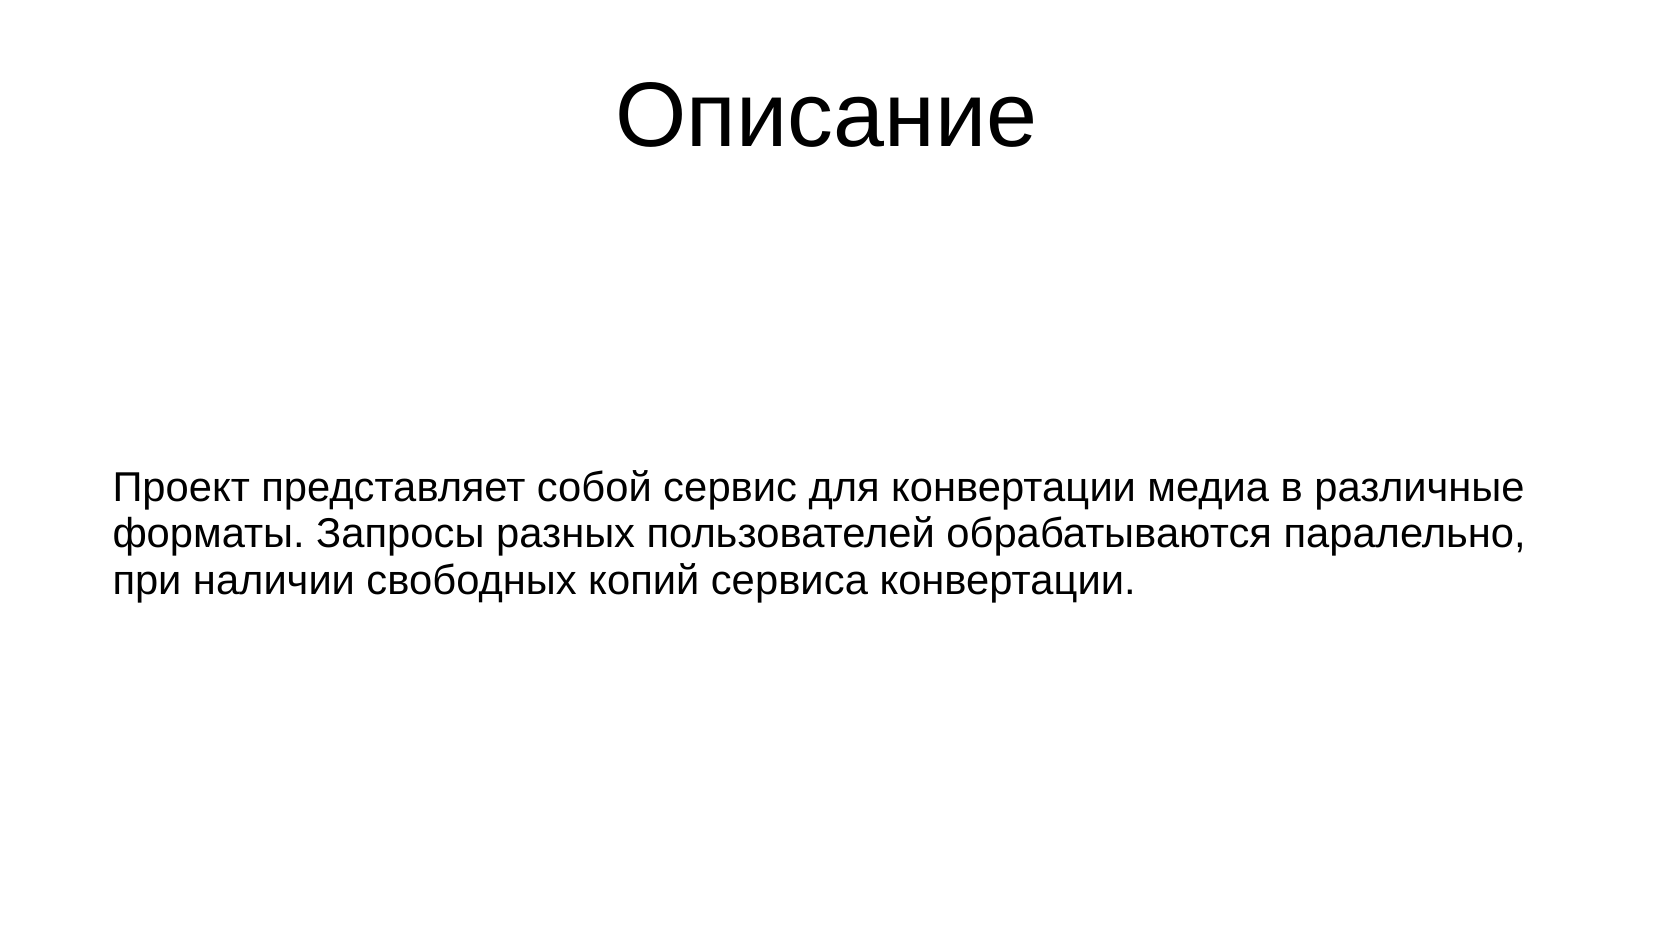

# Описание
Проект представляет собой сервис для конвертации медиа в различные форматы. Запросы разных пользователей обрабатываются паралельно, при наличии свободных копий сервиса конвертации.